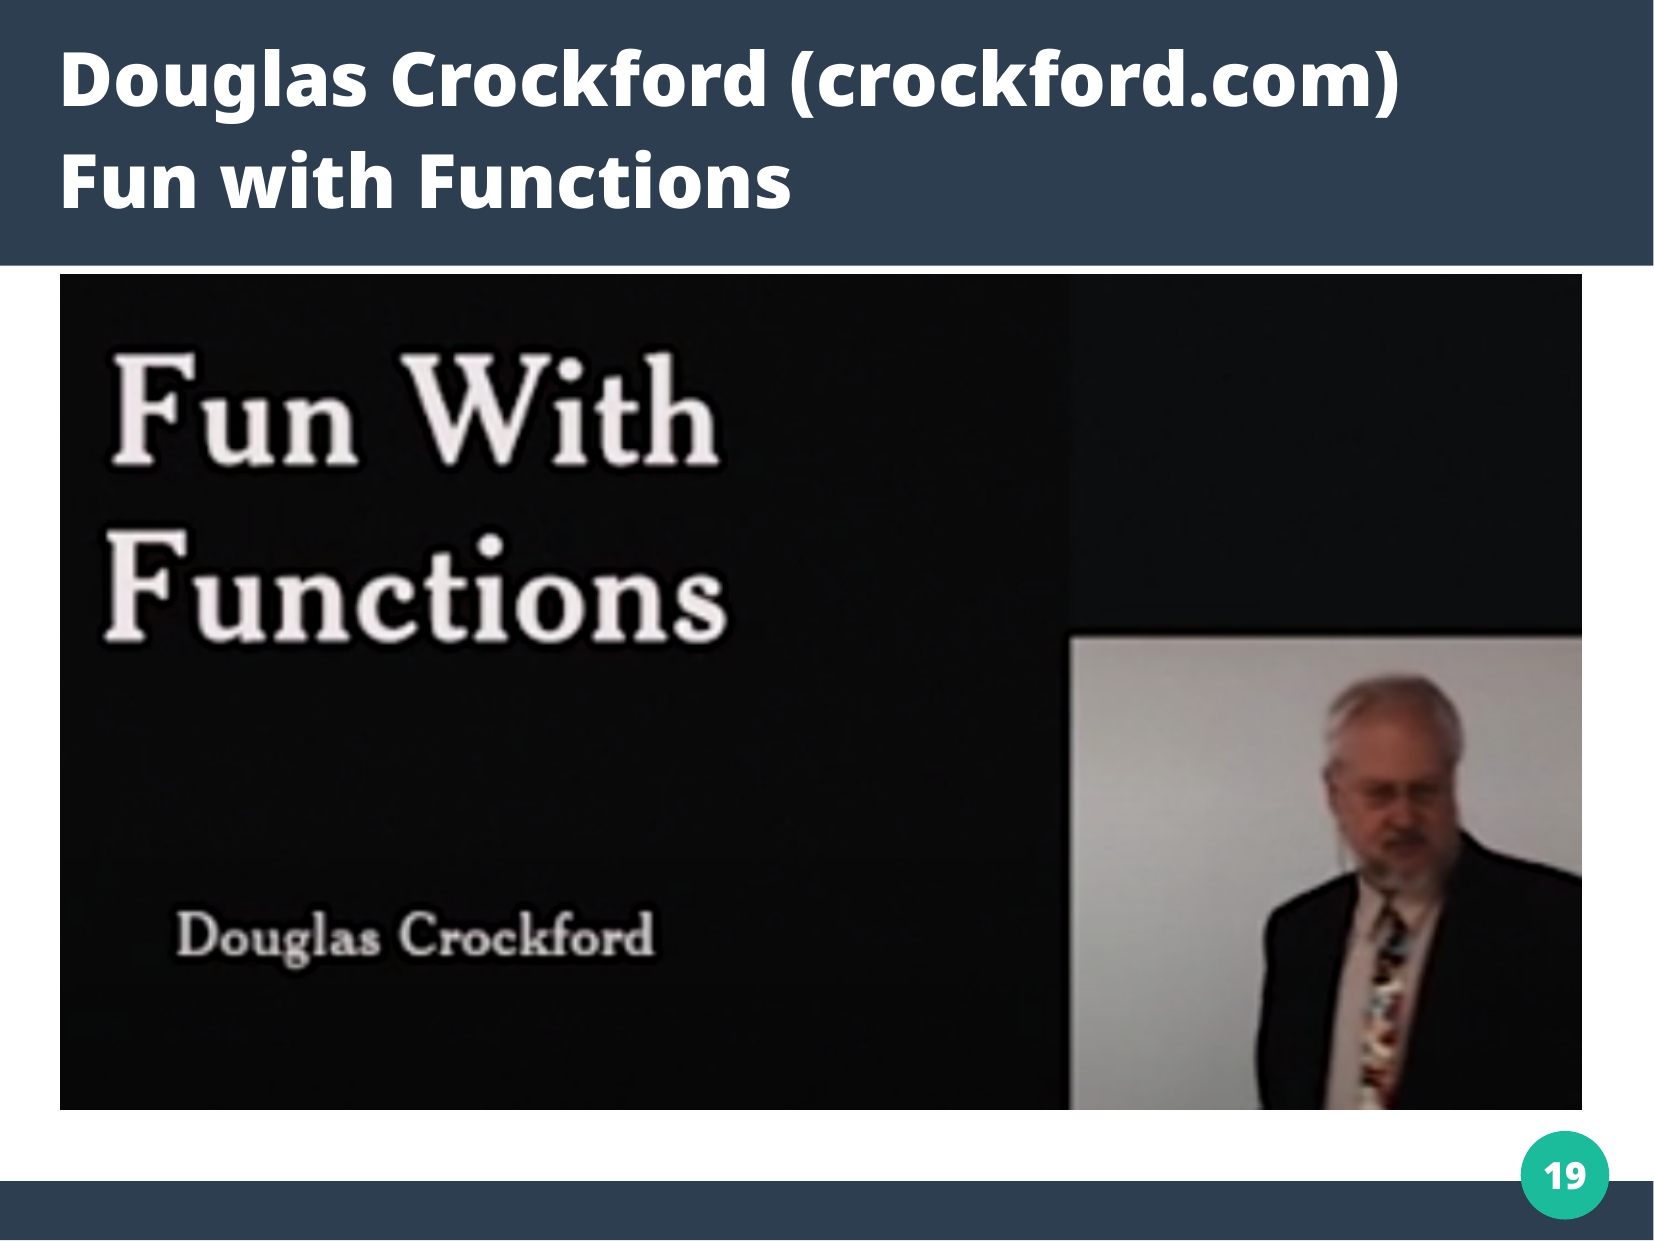

# Douglas Crockford (crockford.com) Fun with Functions
19